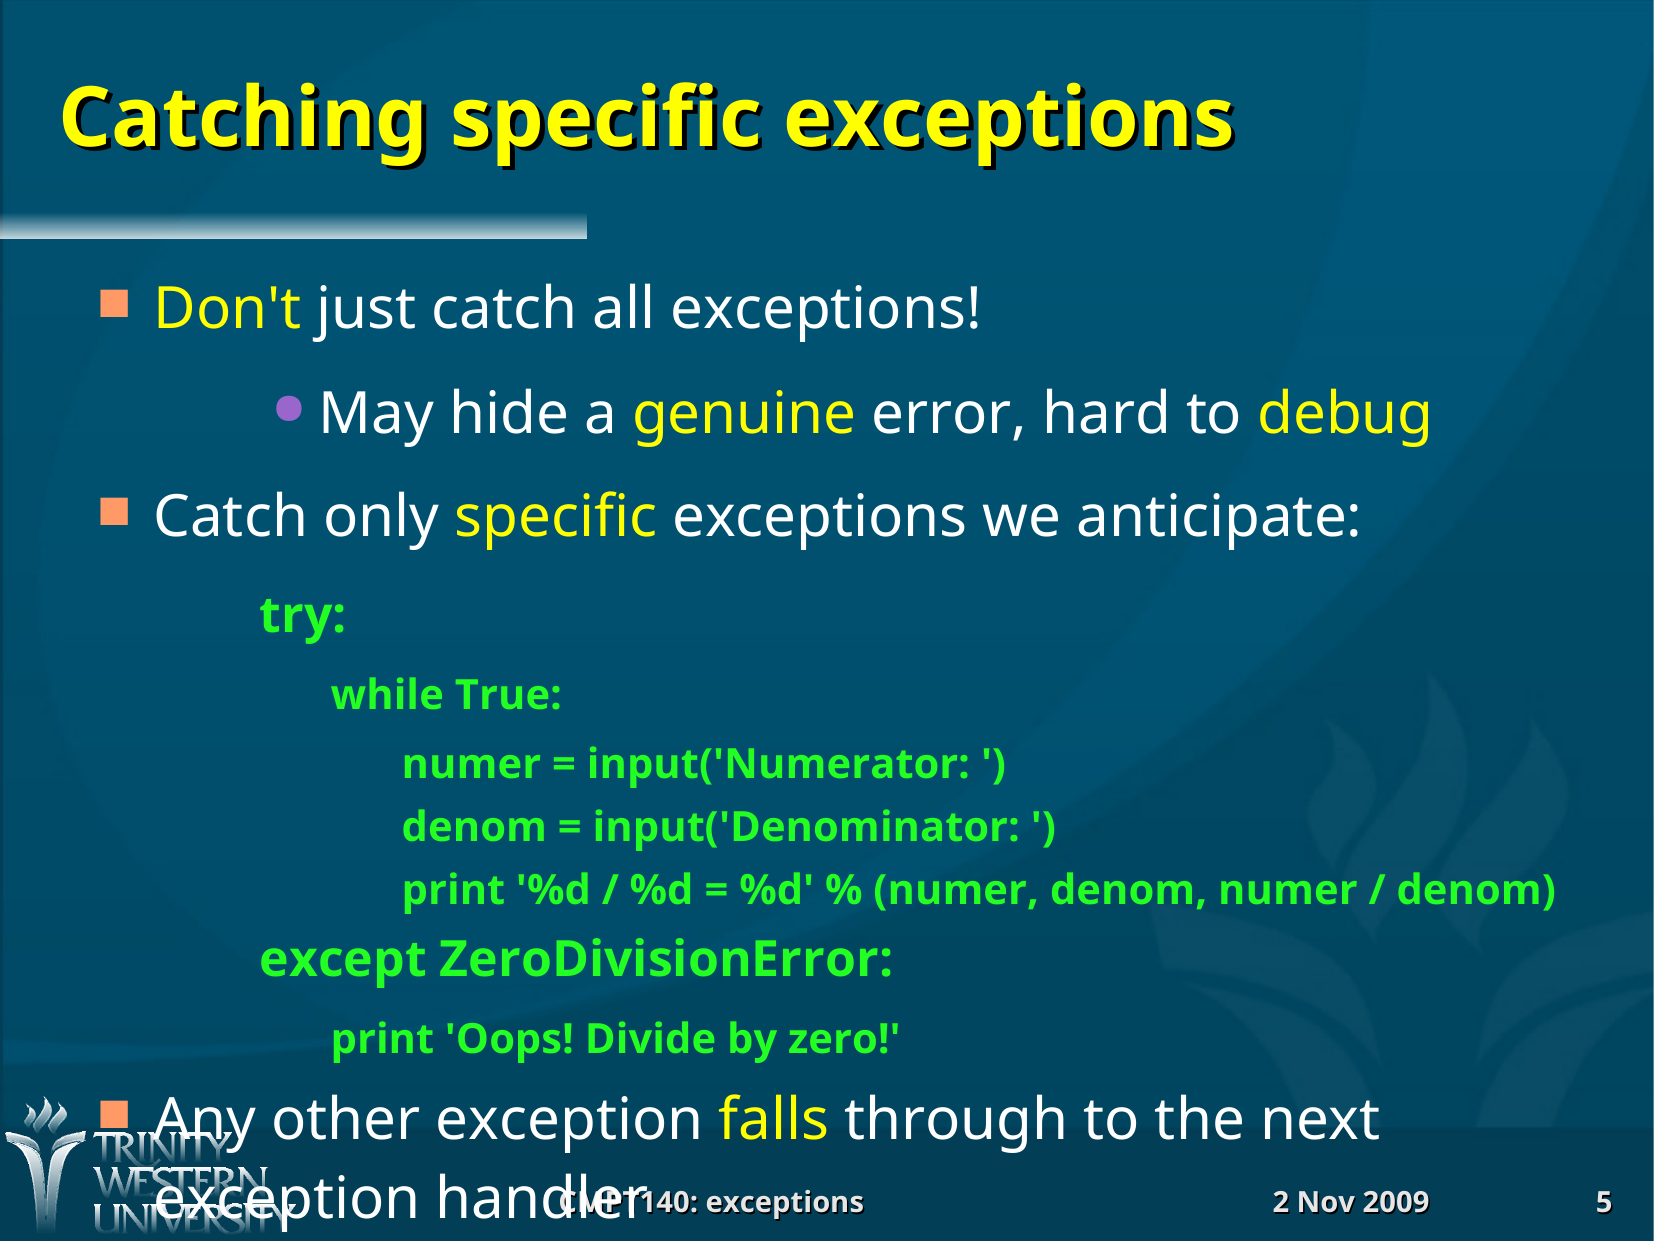

# Catching specific exceptions
Don't just catch all exceptions!
May hide a genuine error, hard to debug
Catch only specific exceptions we anticipate:
try:
while True:
numer = input('Numerator: ')
denom = input('Denominator: ')
print '%d / %d = %d' % (numer, denom, numer / denom)
except ZeroDivisionError:
print 'Oops! Divide by zero!'
Any other exception falls through to the next exception handler
CMPT140: exceptions
2 Nov 2009
5